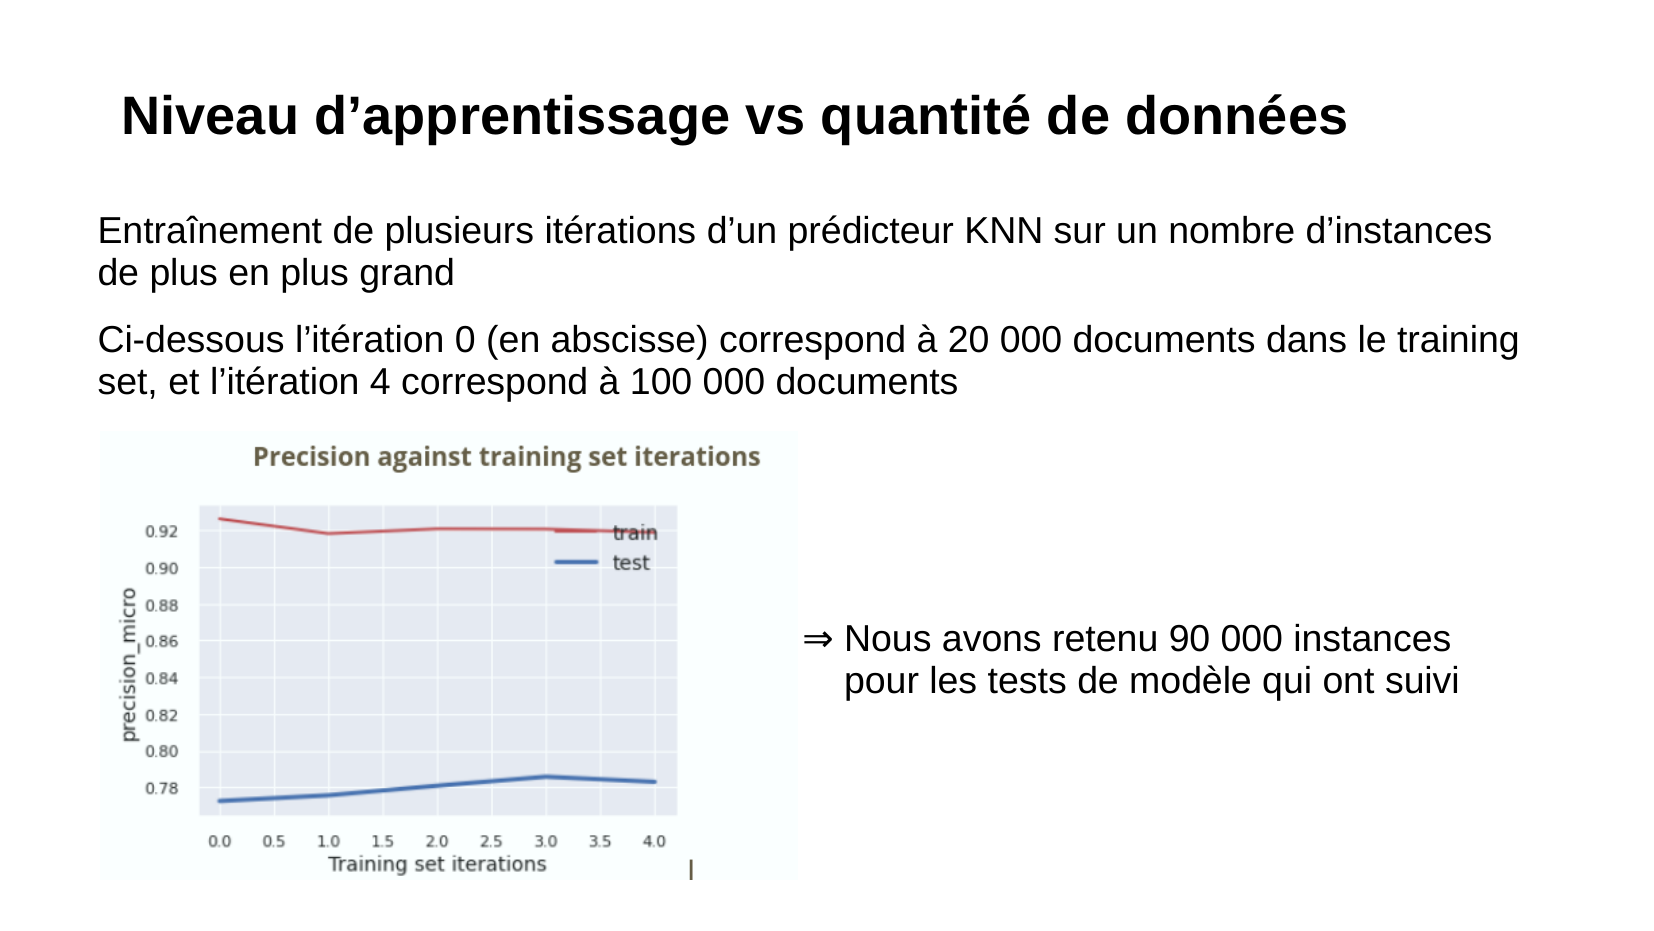

Niveau d’apprentissage vs quantité de données
Entraînement de plusieurs itérations d’un prédicteur KNN sur un nombre d’instances de plus en plus grand
Ci-dessous l’itération 0 (en abscisse) correspond à 20 000 documents dans le training set, et l’itération 4 correspond à 100 000 documents
⇒ Nous avons retenu 90 000 instances
 pour les tests de modèle qui ont suivi